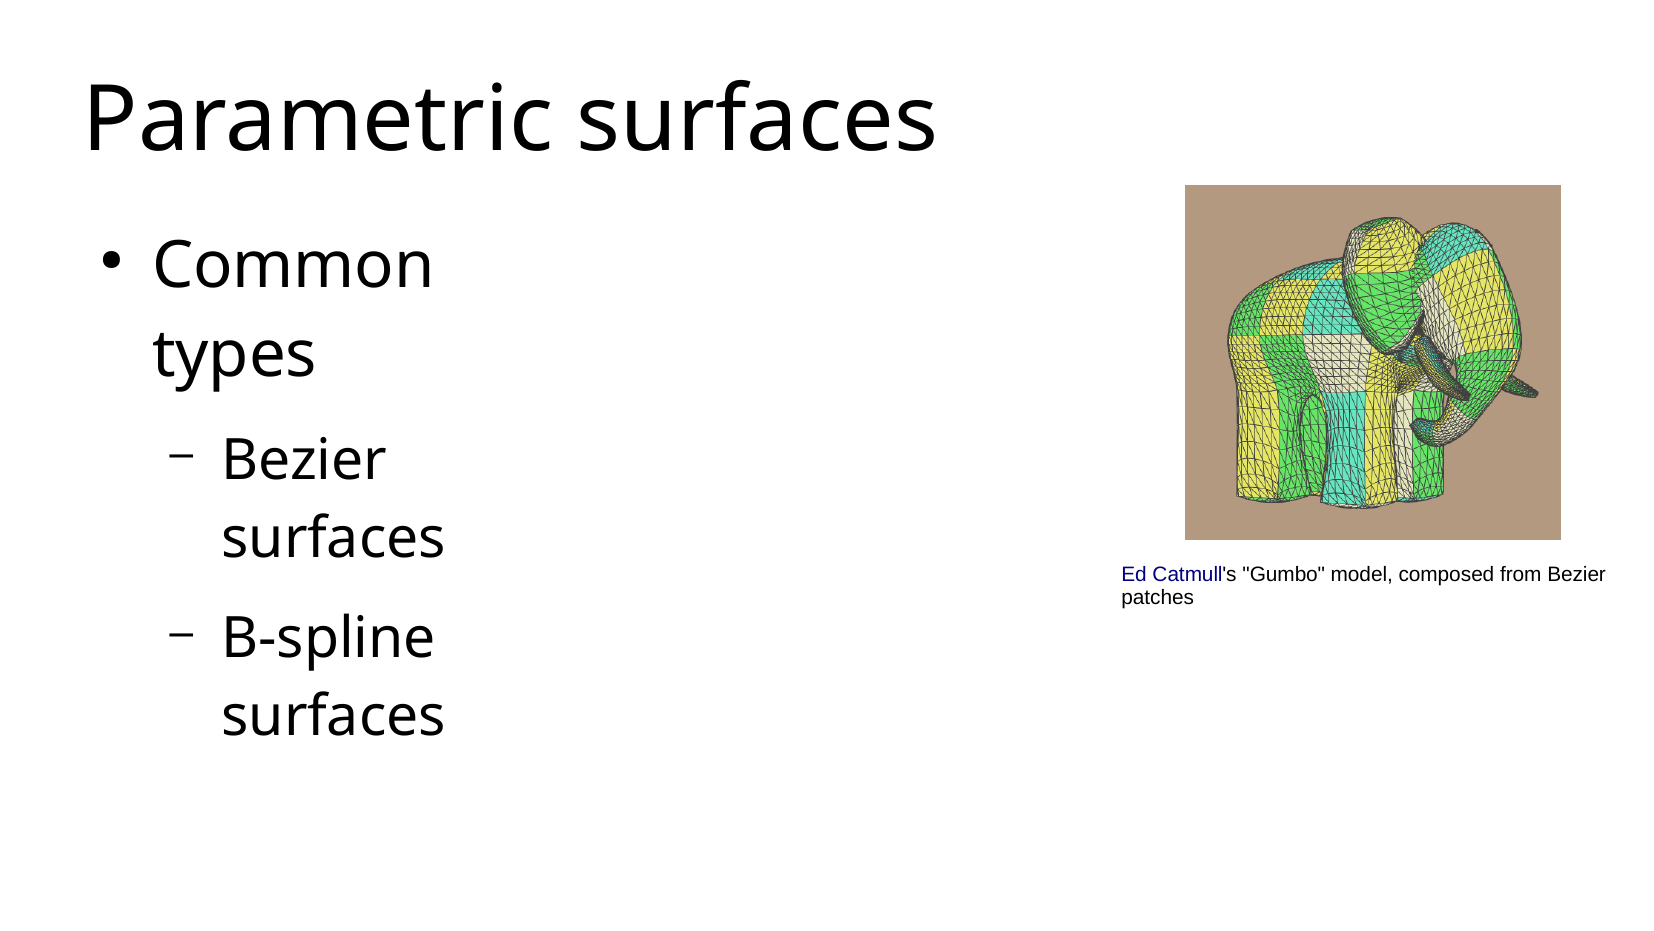

# Parametric surfaces
Common types
Bezier surfaces
B-spline surfaces
Ed Catmull's "Gumbo" model, composed from Bezier patches